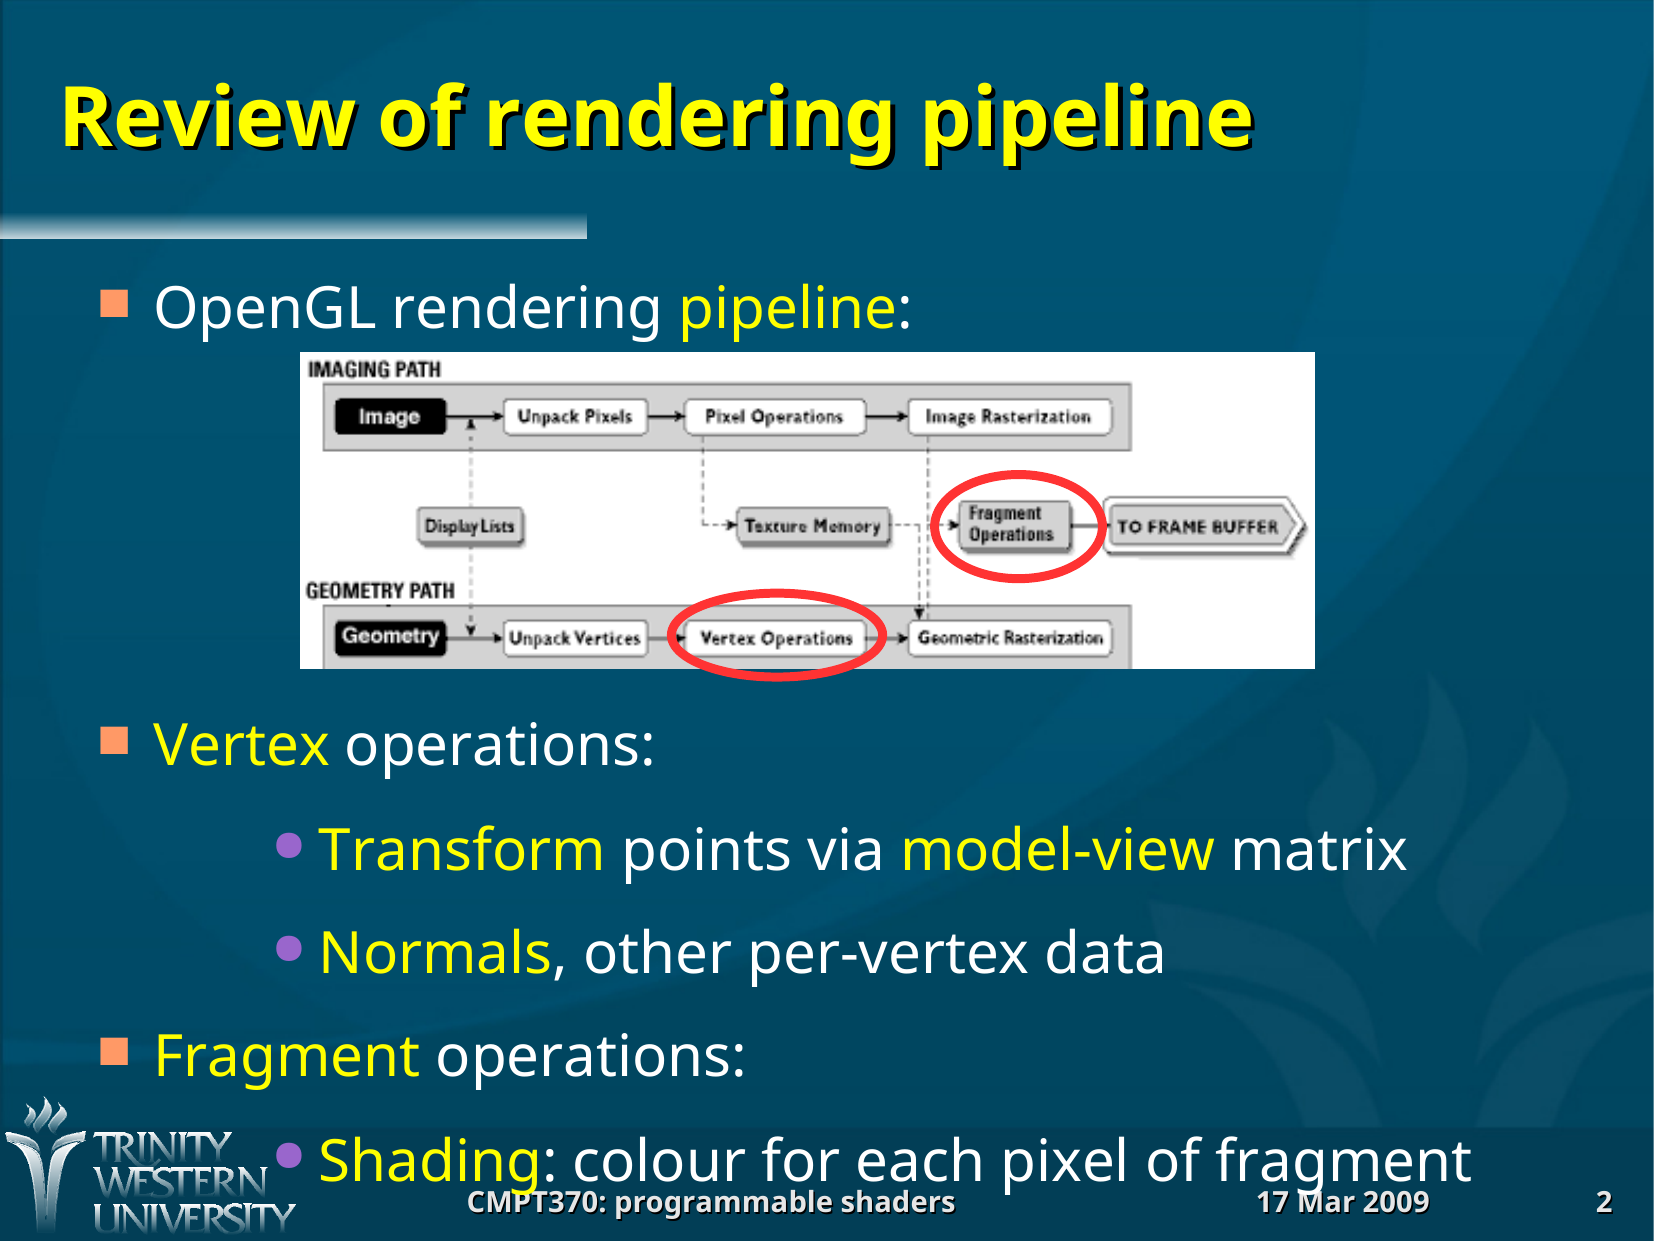

# Review of rendering pipeline
OpenGL rendering pipeline:
Vertex operations:
Transform points via model-view matrix
Normals, other per-vertex data
Fragment operations:
Shading: colour for each pixel of fragment
CMPT370: programmable shaders
17 Mar 2009
2